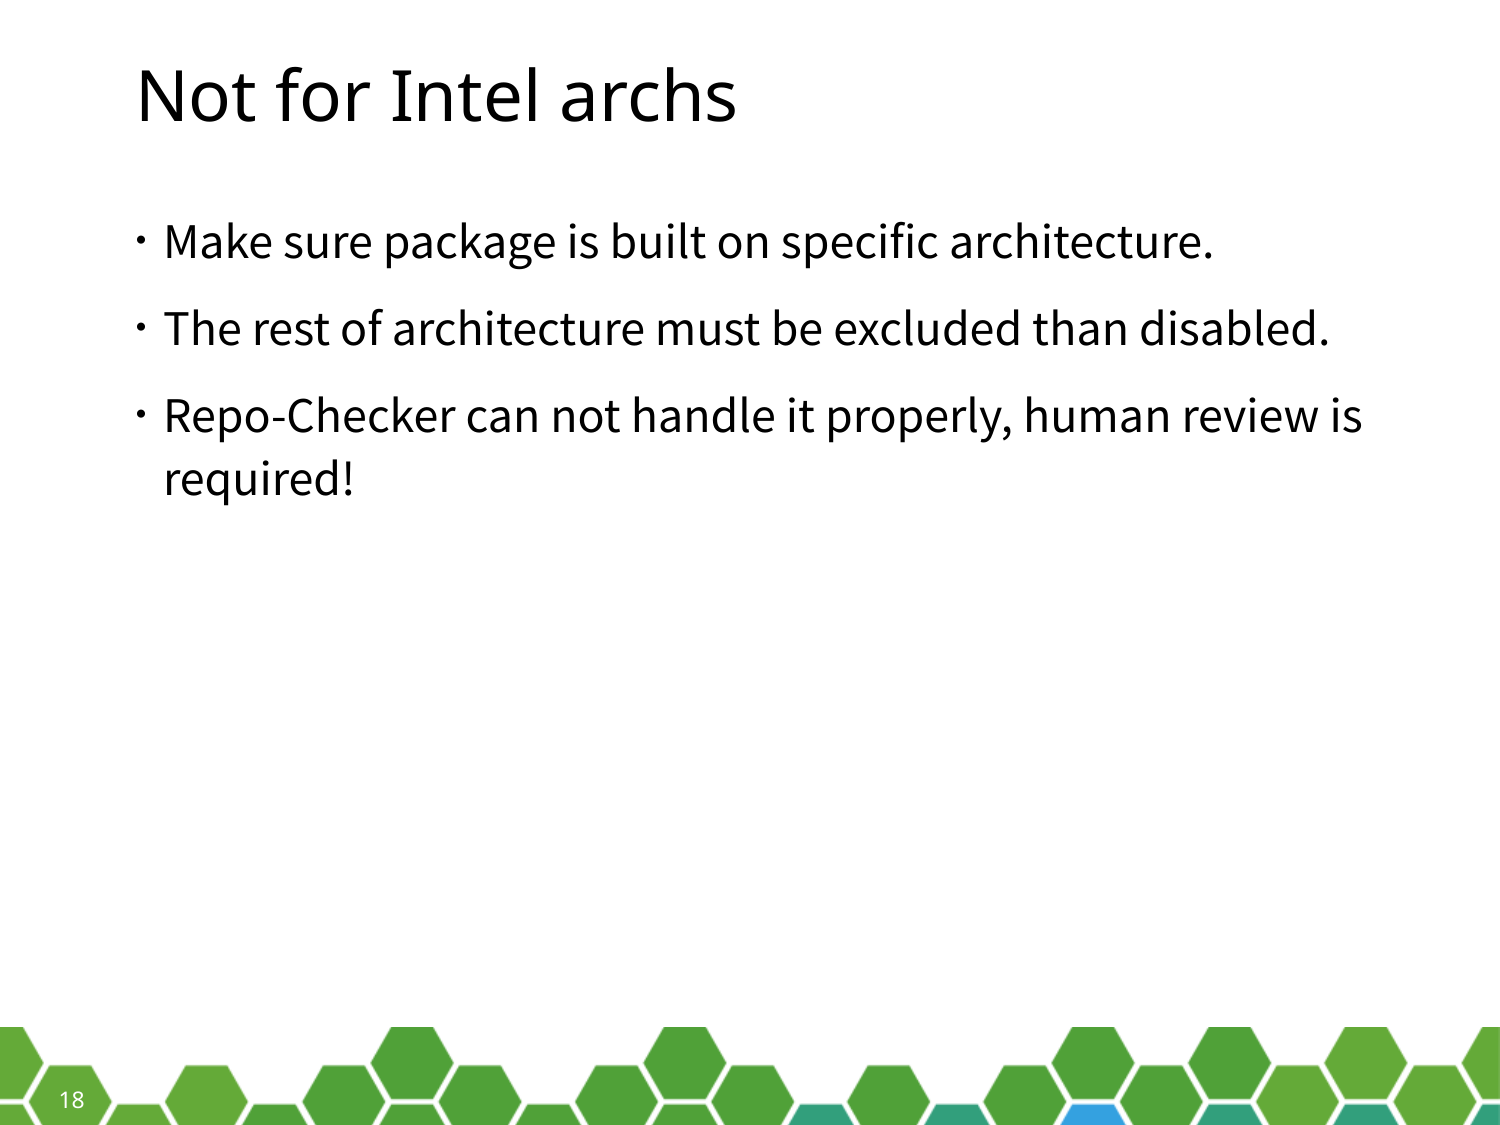

# Not for Intel archs
Make sure package is built on specific architecture.
The rest of architecture must be excluded than disabled.
Repo-Checker can not handle it properly, human review is required!